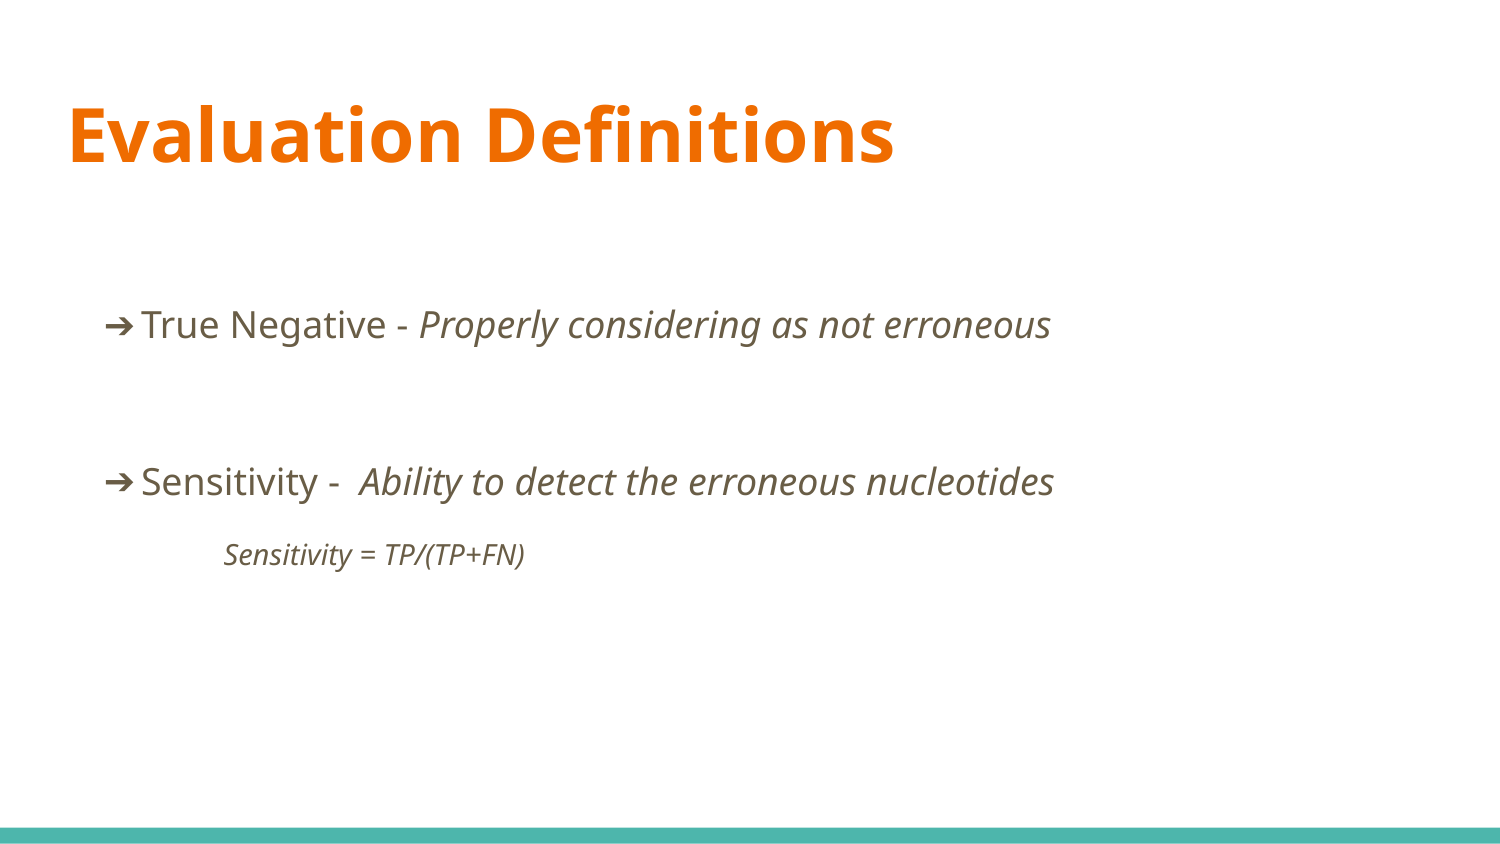

Evaluation Definitions
# True Negative - Properly considering as not erroneous
Sensitivity - Ability to detect the erroneous nucleotides
 Sensitivity = TP/(TP+FN)